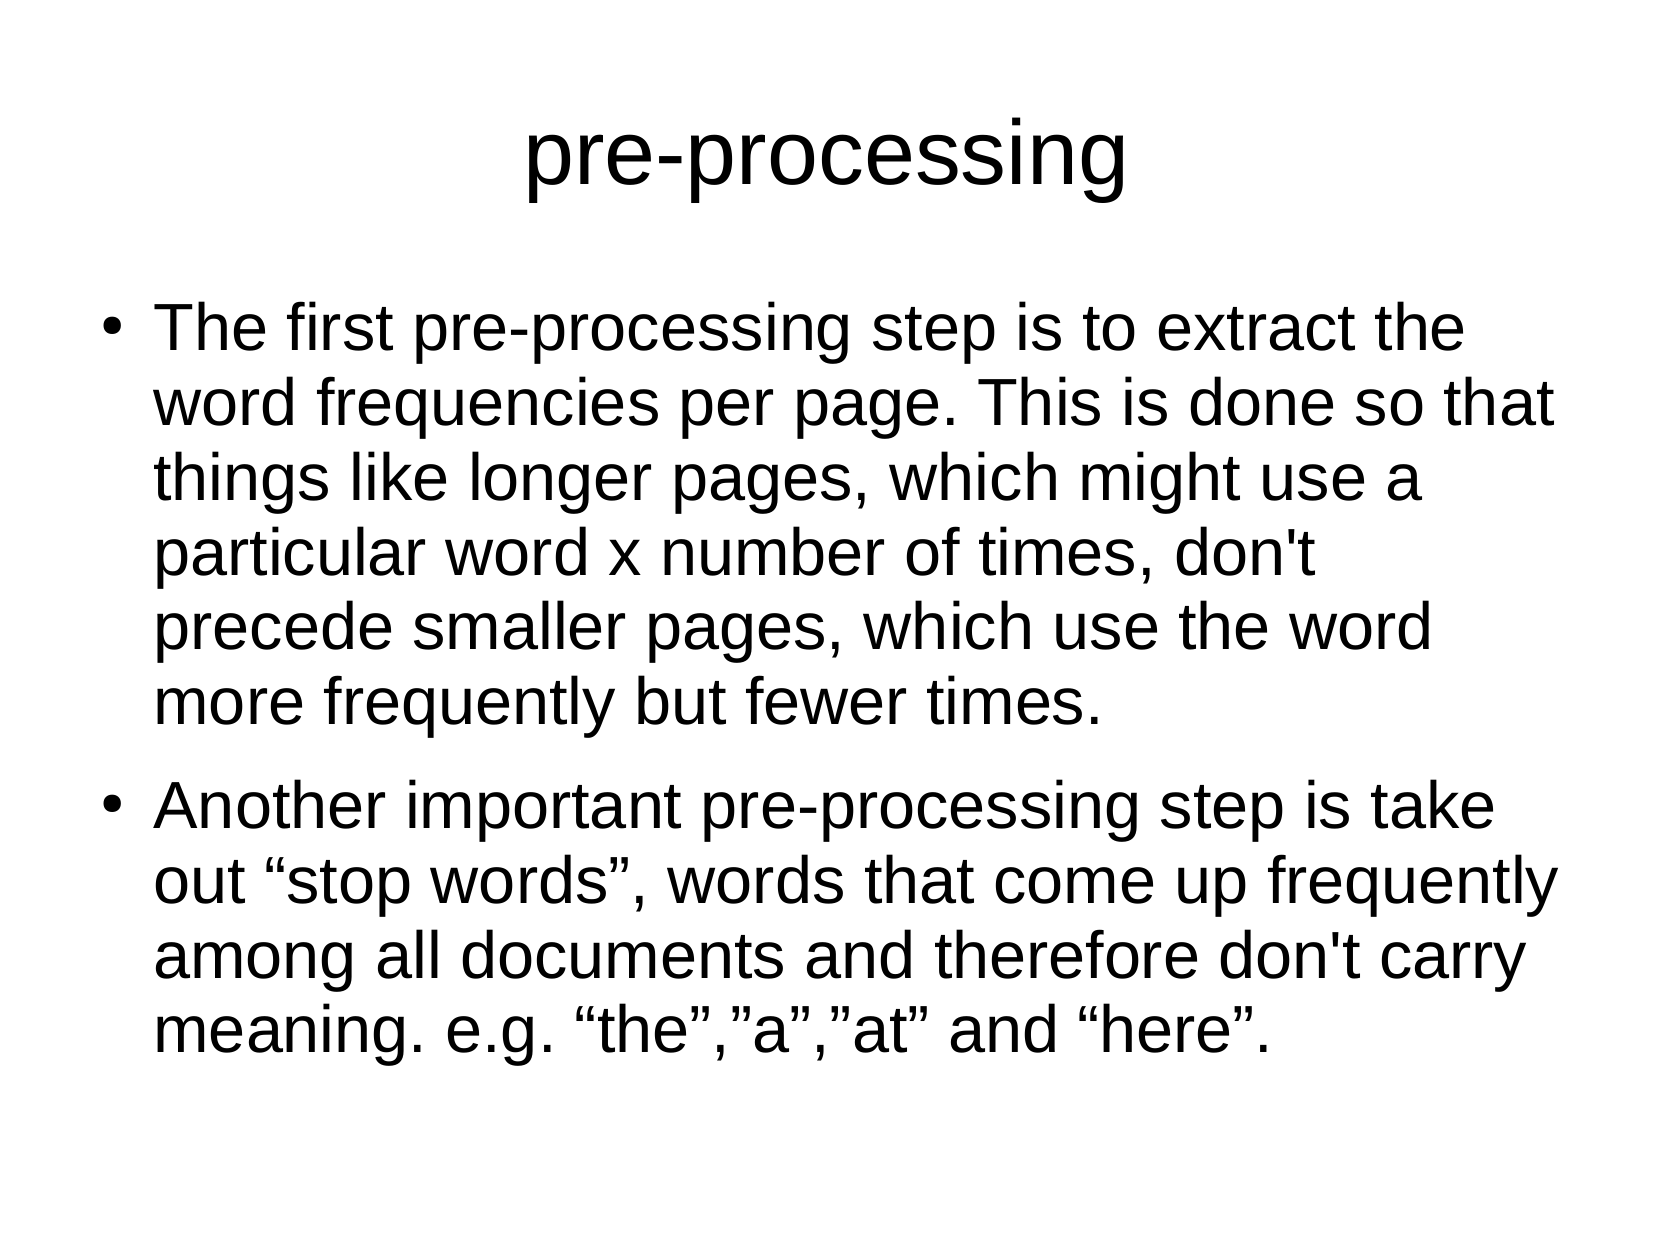

# pre-processing
The first pre-processing step is to extract the word frequencies per page. This is done so that things like longer pages, which might use a particular word x number of times, don't precede smaller pages, which use the word more frequently but fewer times.
Another important pre-processing step is take out “stop words”, words that come up frequently among all documents and therefore don't carry meaning. e.g. “the”,”a”,”at” and “here”.